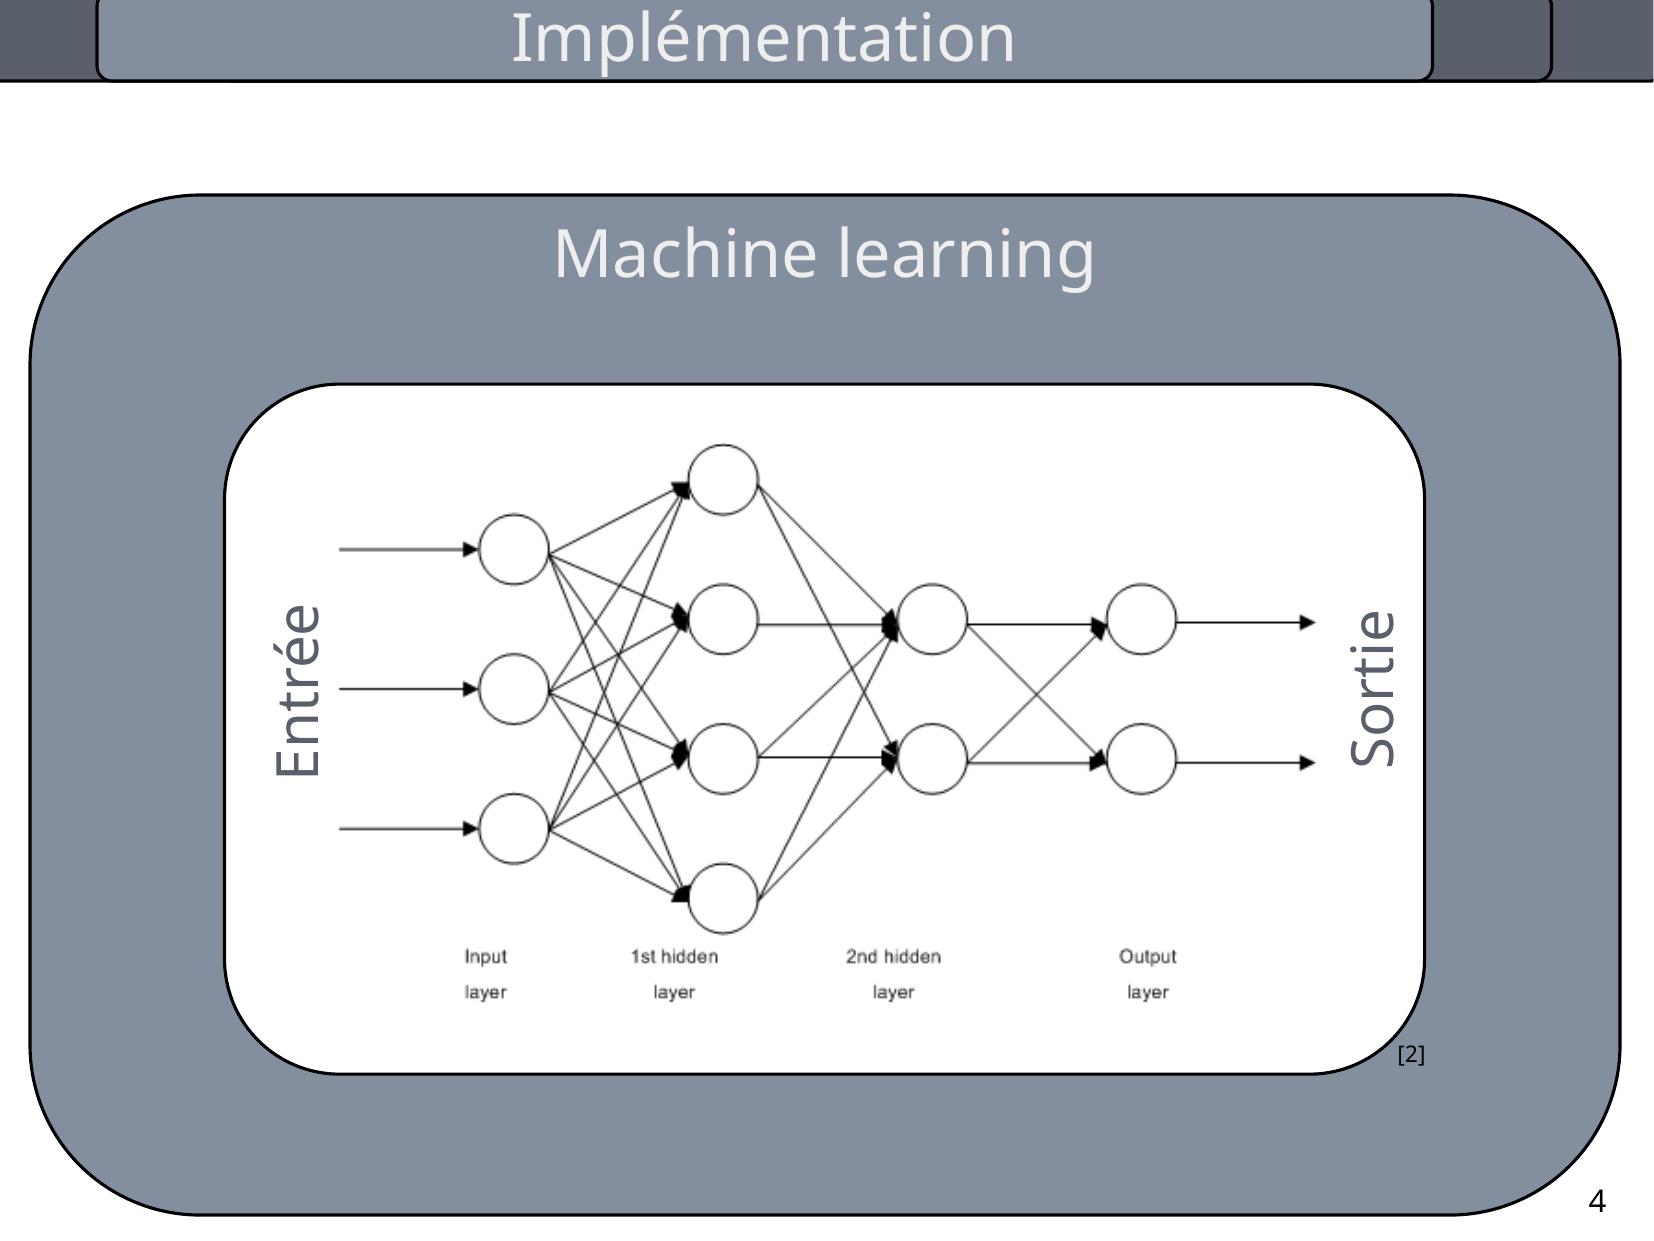

Vision
Implémentation
Comportement du modèle
Perspectives
Machine learning
Sortie
Entrée
[2]
4